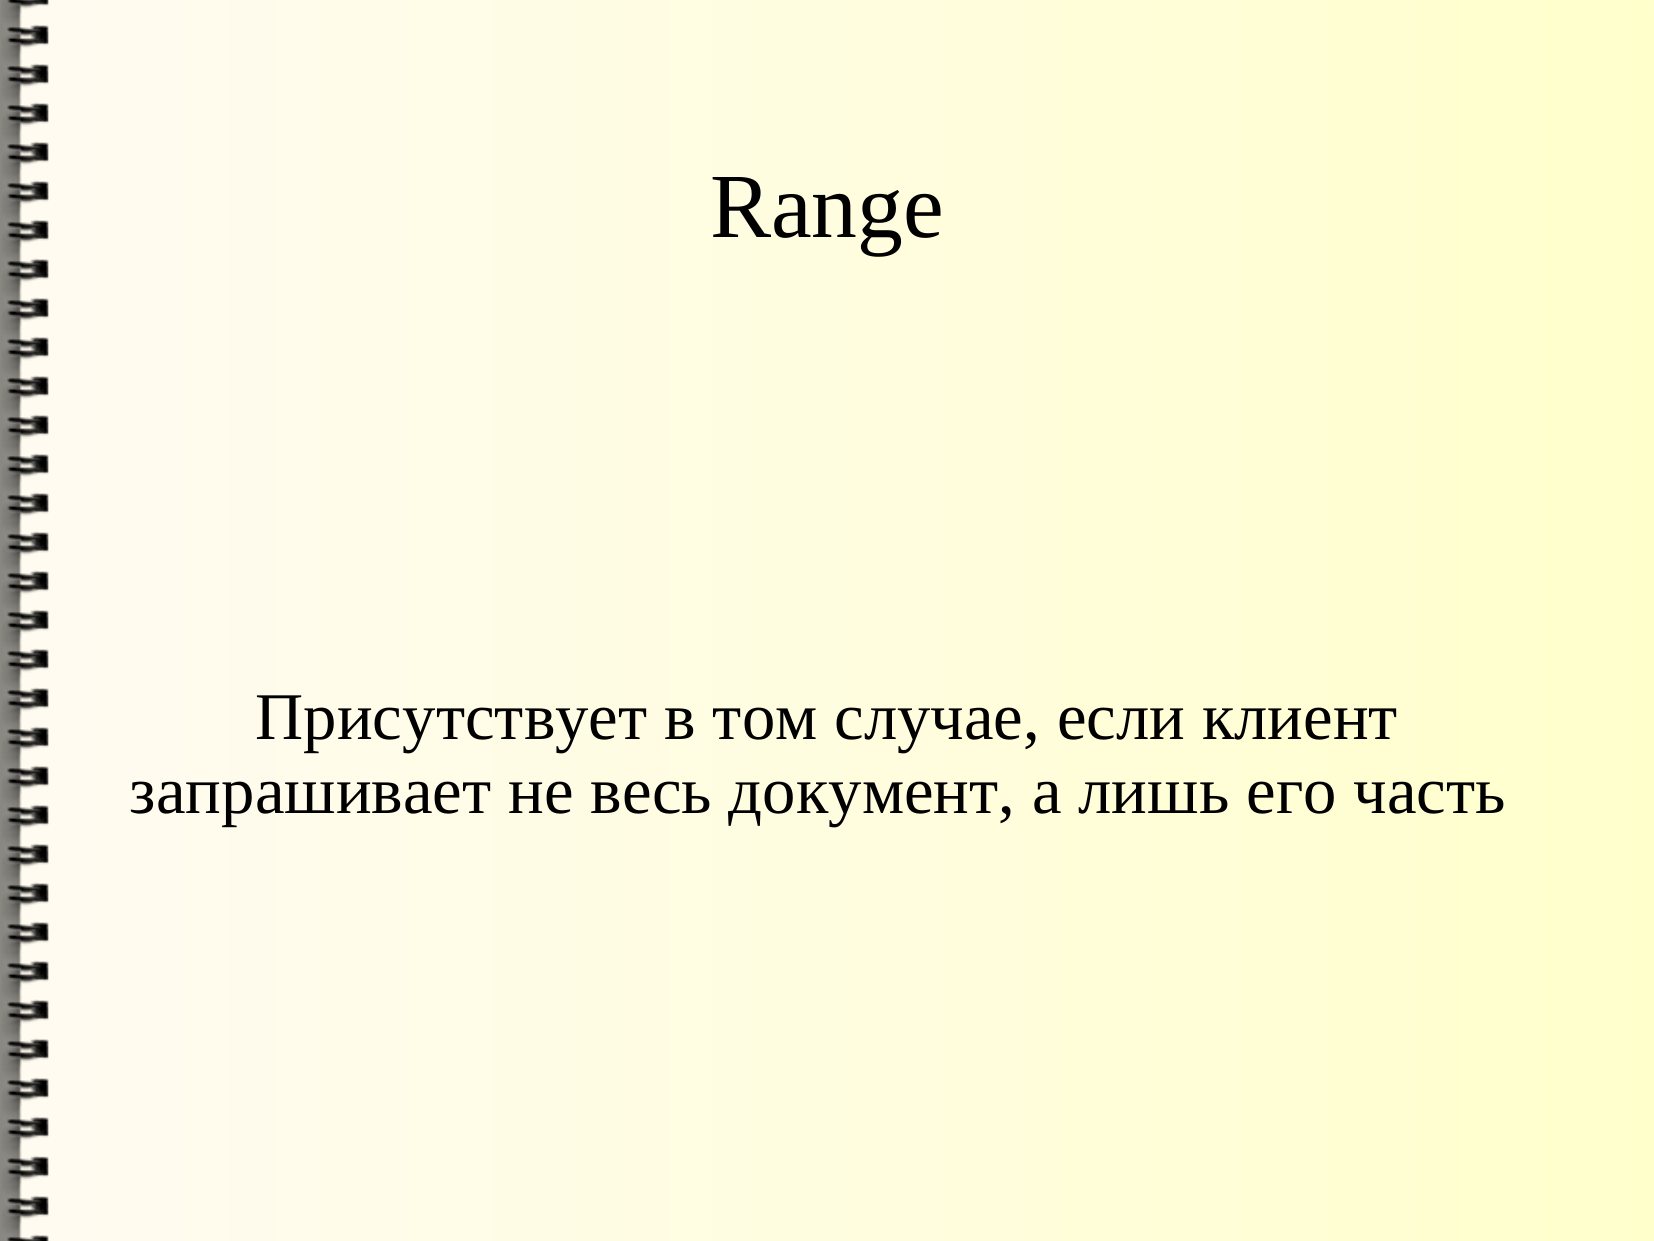

# Range
Присутствует в том случае, если клиент запрашивает не весь документ, а лишь его часть